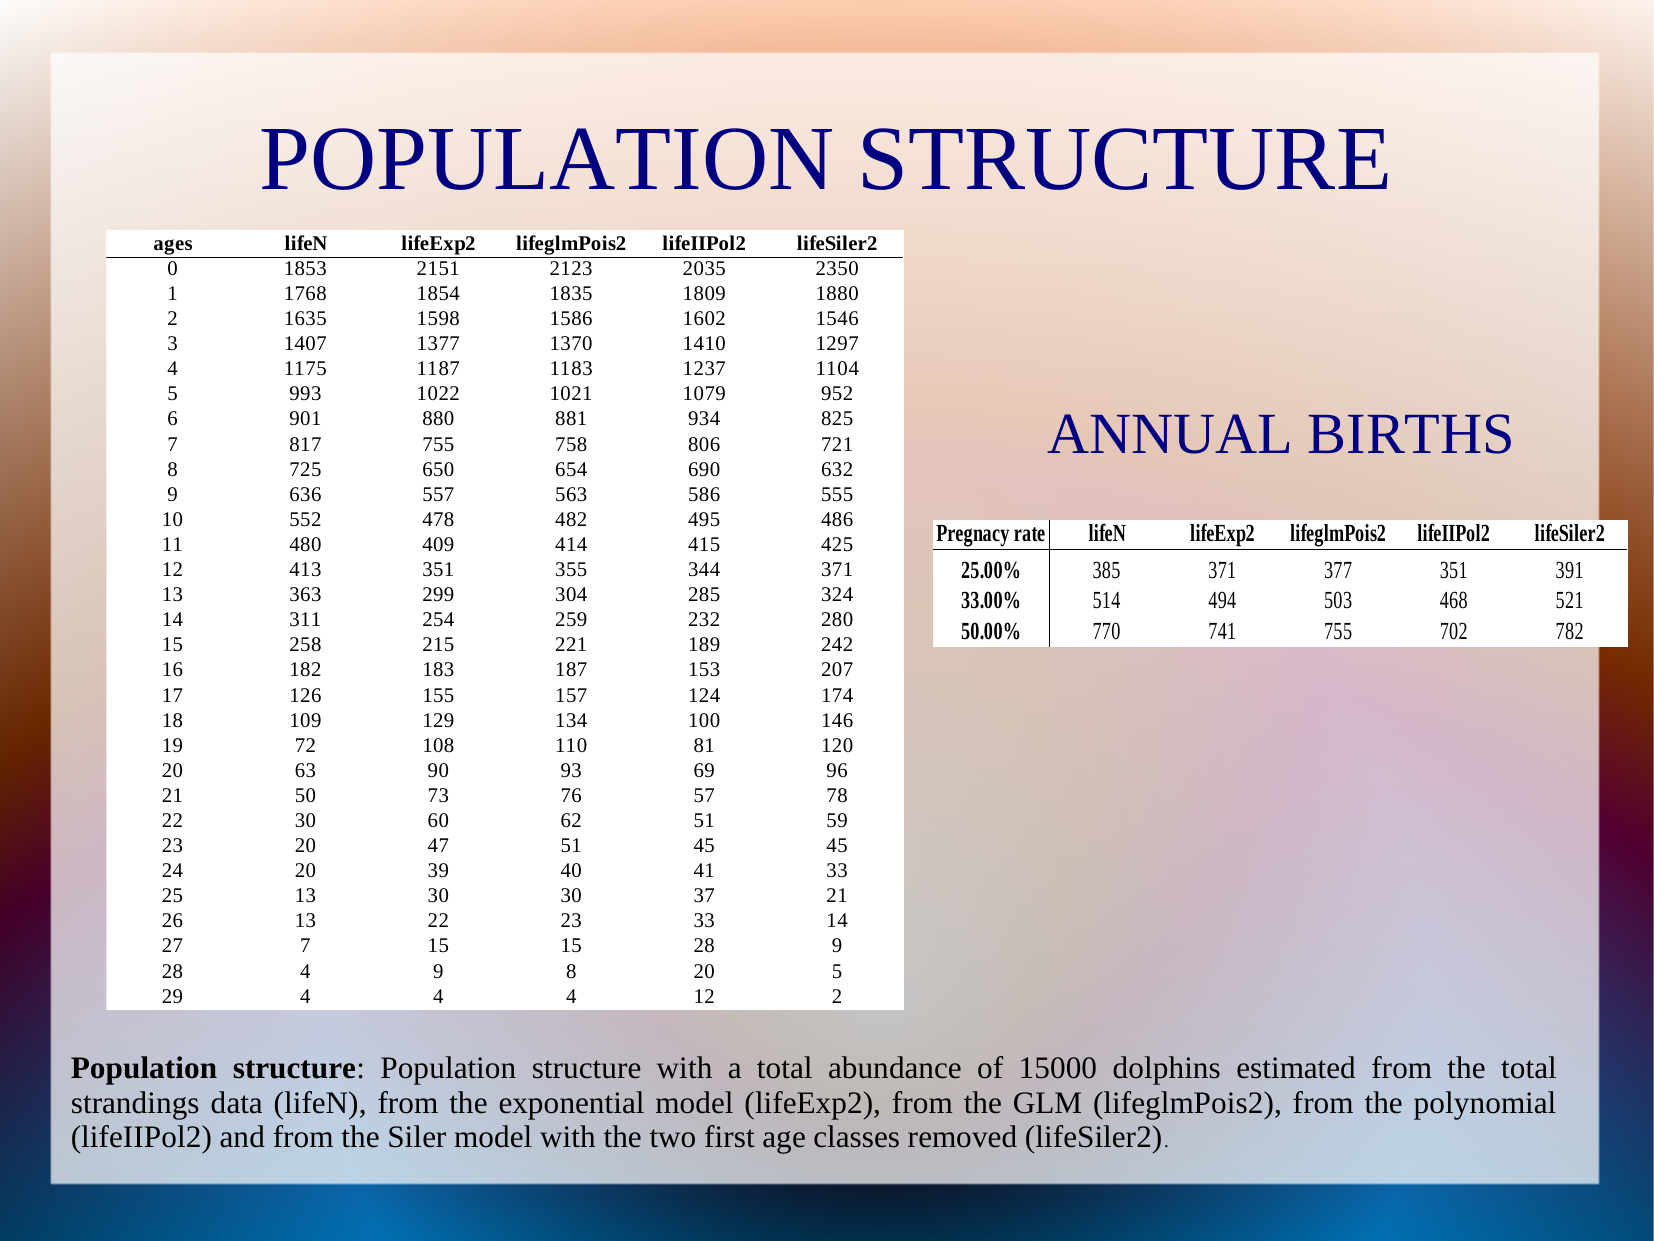

# POPULATION STRUCTURE
ANNUAL BIRTHS
Population structure: Population structure with a total abundance of 15000 dolphins estimated from the total strandings data (lifeN), from the exponential model (lifeExp2), from the GLM (lifeglmPois2), from the polynomial (lifeIIPol2) and from the Siler model with the two first age classes removed (lifeSiler2).